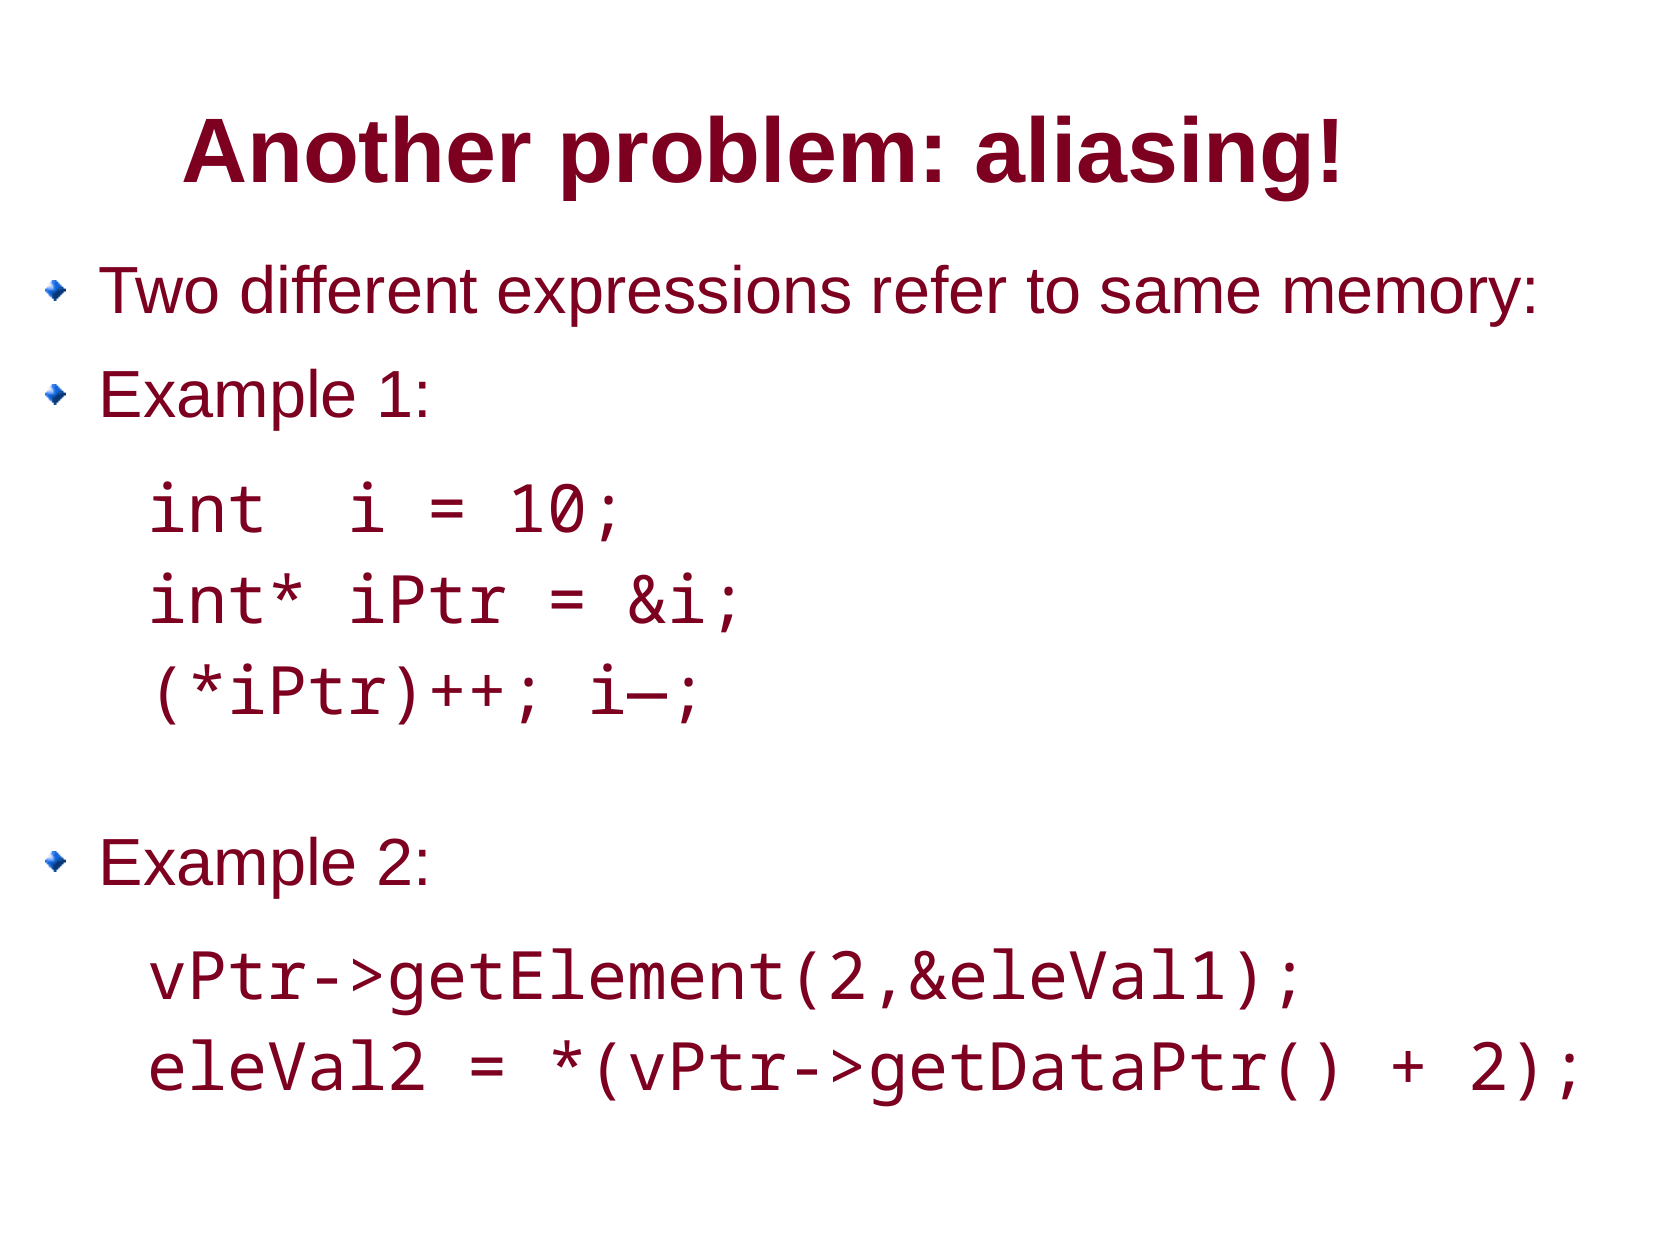

# Another problem: aliasing!
Two different expressions refer to same memory:
Example 1:
 int i = 10;
 int* iPtr = &i;
 (*iPtr)++; i—;
Example 2:
 vPtr->getElement(2,&eleVal1);
 eleVal2 = *(vPtr->getDataPtr() + 2);